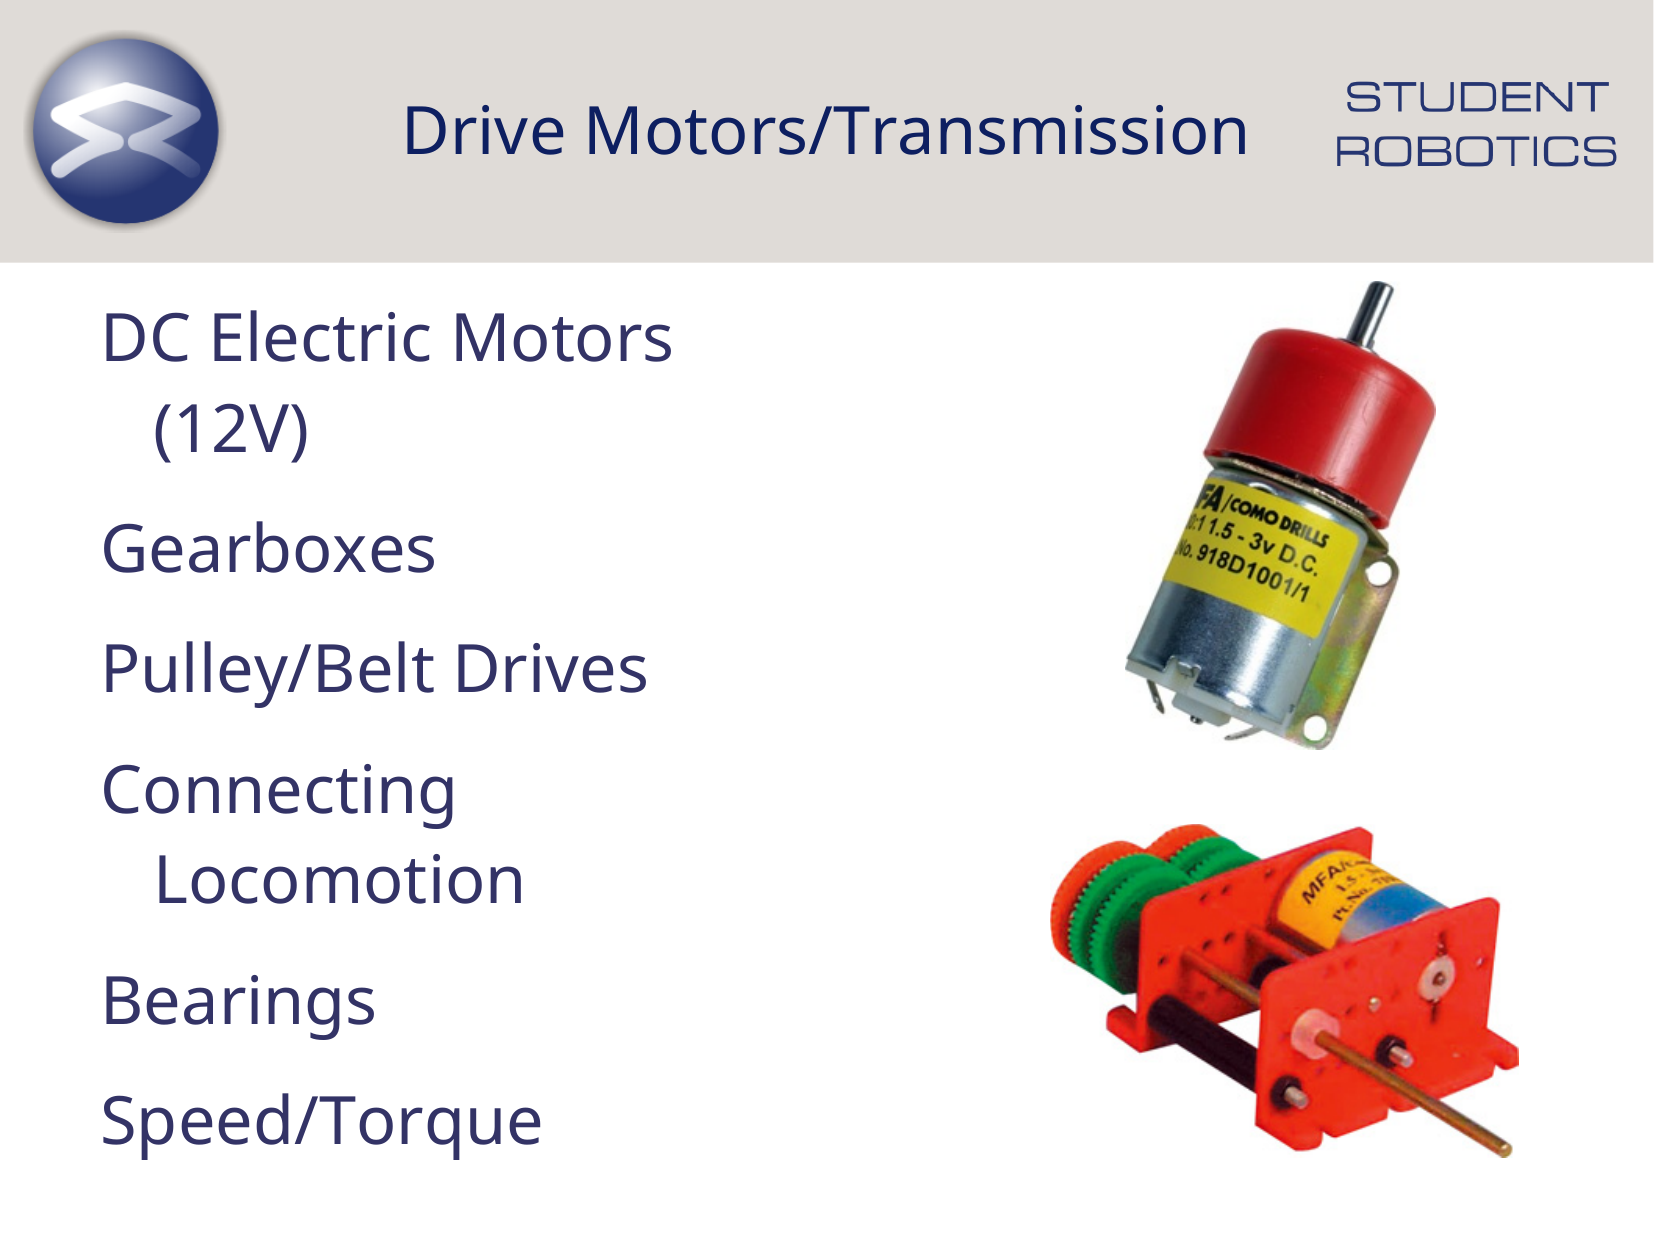

# Drive Motors/Transmission
DC Electric Motors (12V)
Gearboxes
Pulley/Belt Drives
Connecting Locomotion
Bearings
Speed/Torque